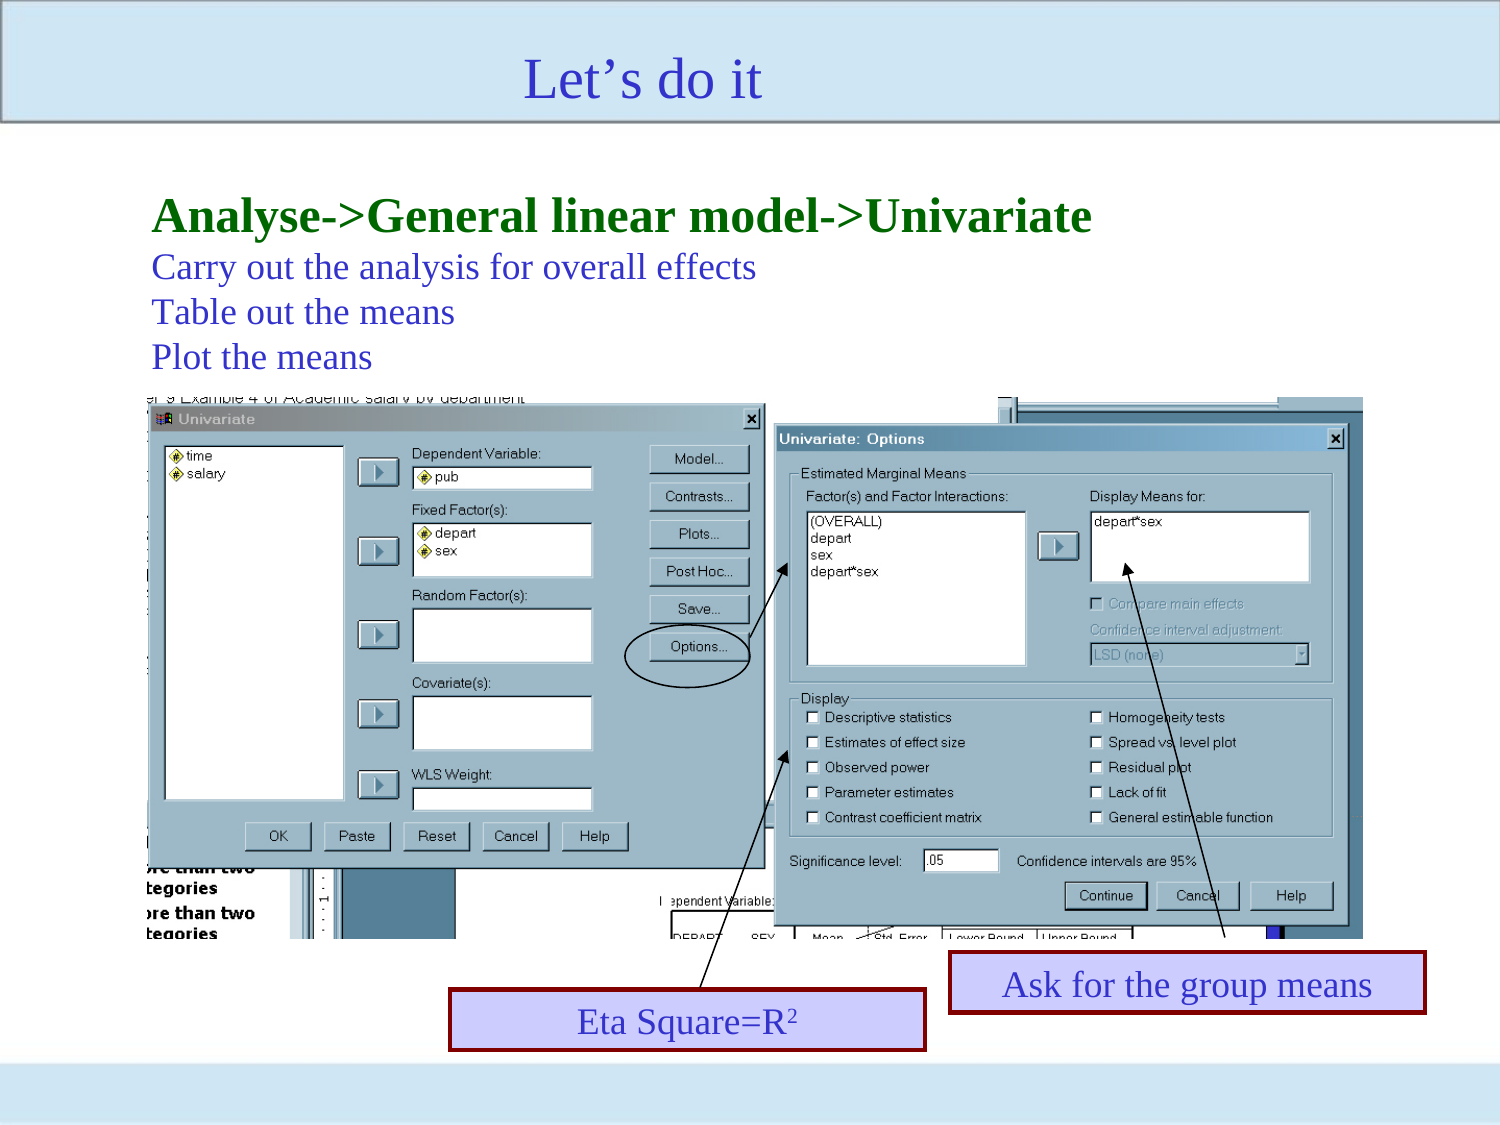

# Let’s do it
Analyse->General linear model->Univariate
Carry out the analysis for overall effects
Table out the means
Plot the means
Ask for the group means
Eta Square=R2